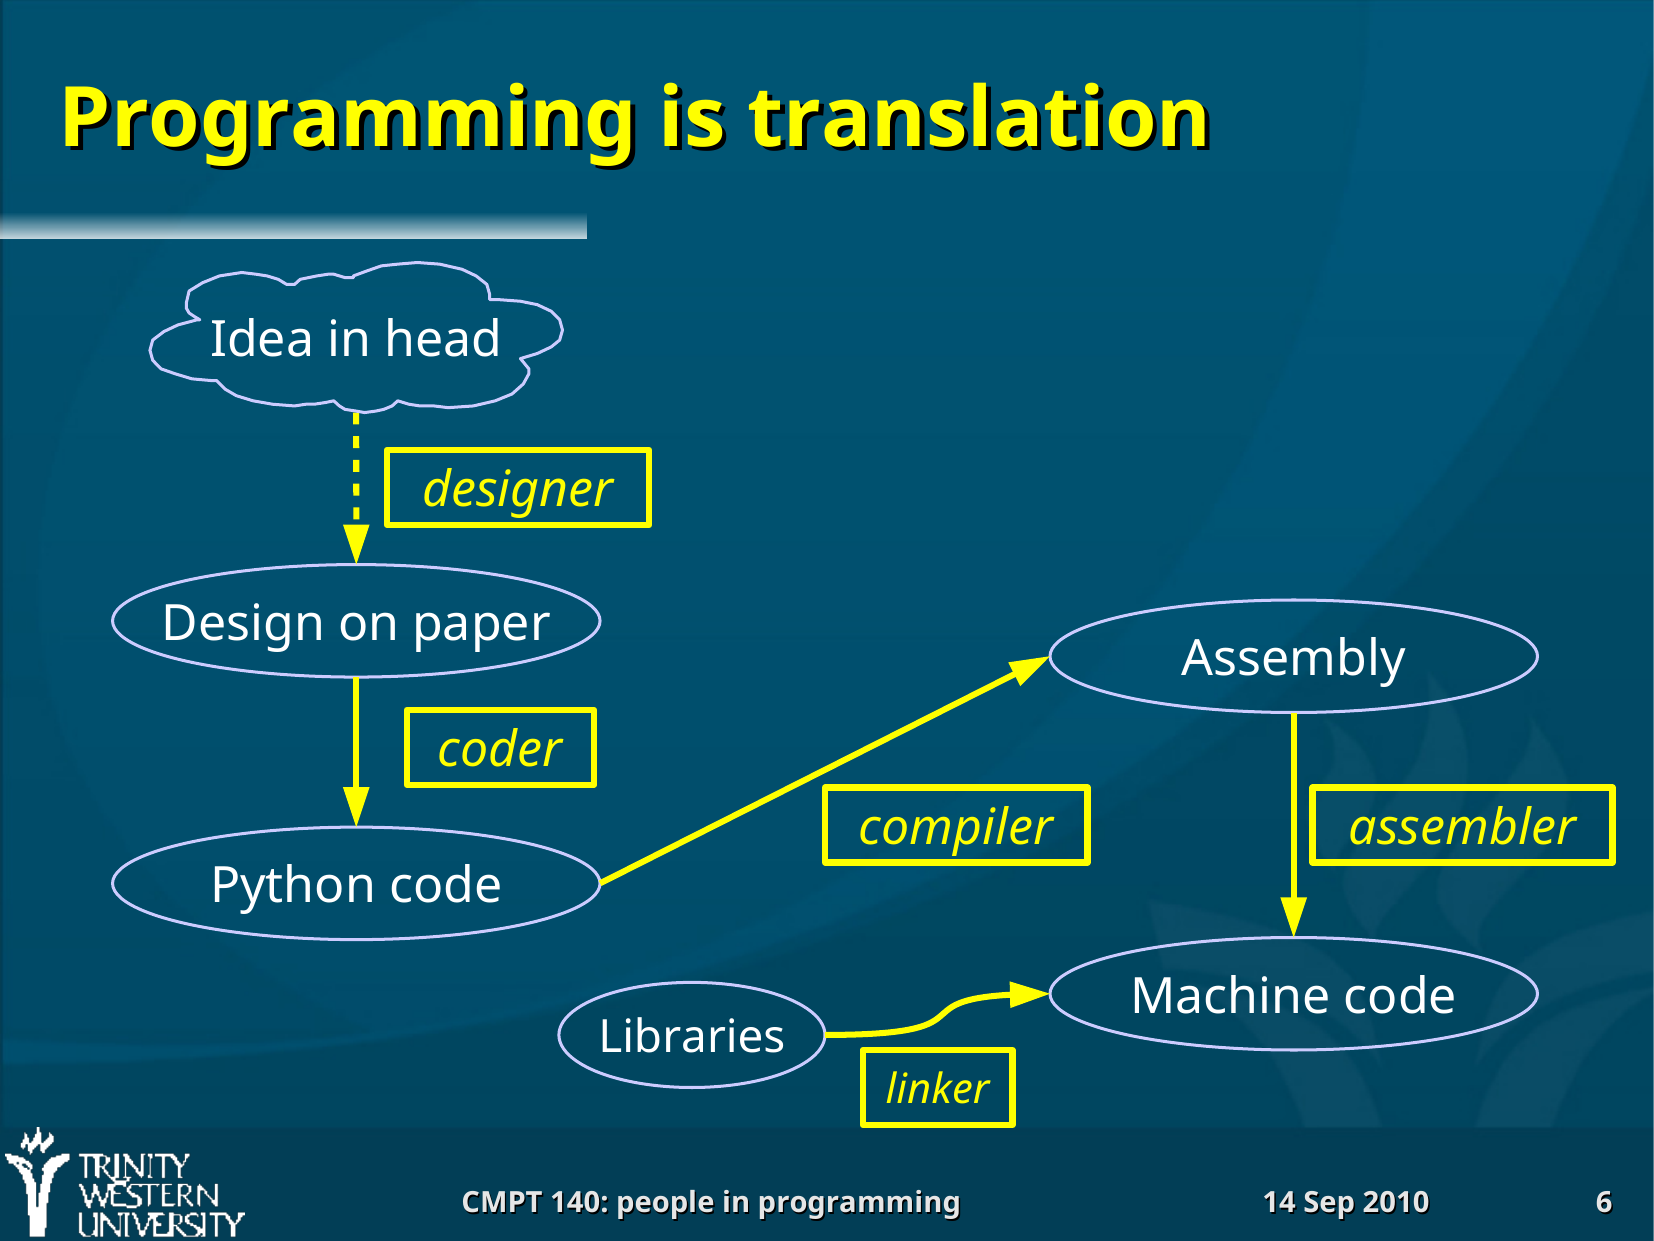

# Programming is translation
Idea in head
designer
Design on paper
Assembly
coder
compiler
assembler
Python code
Machine code
Libraries
linker
CMPT 140: people in programming
14 Sep 2010
6